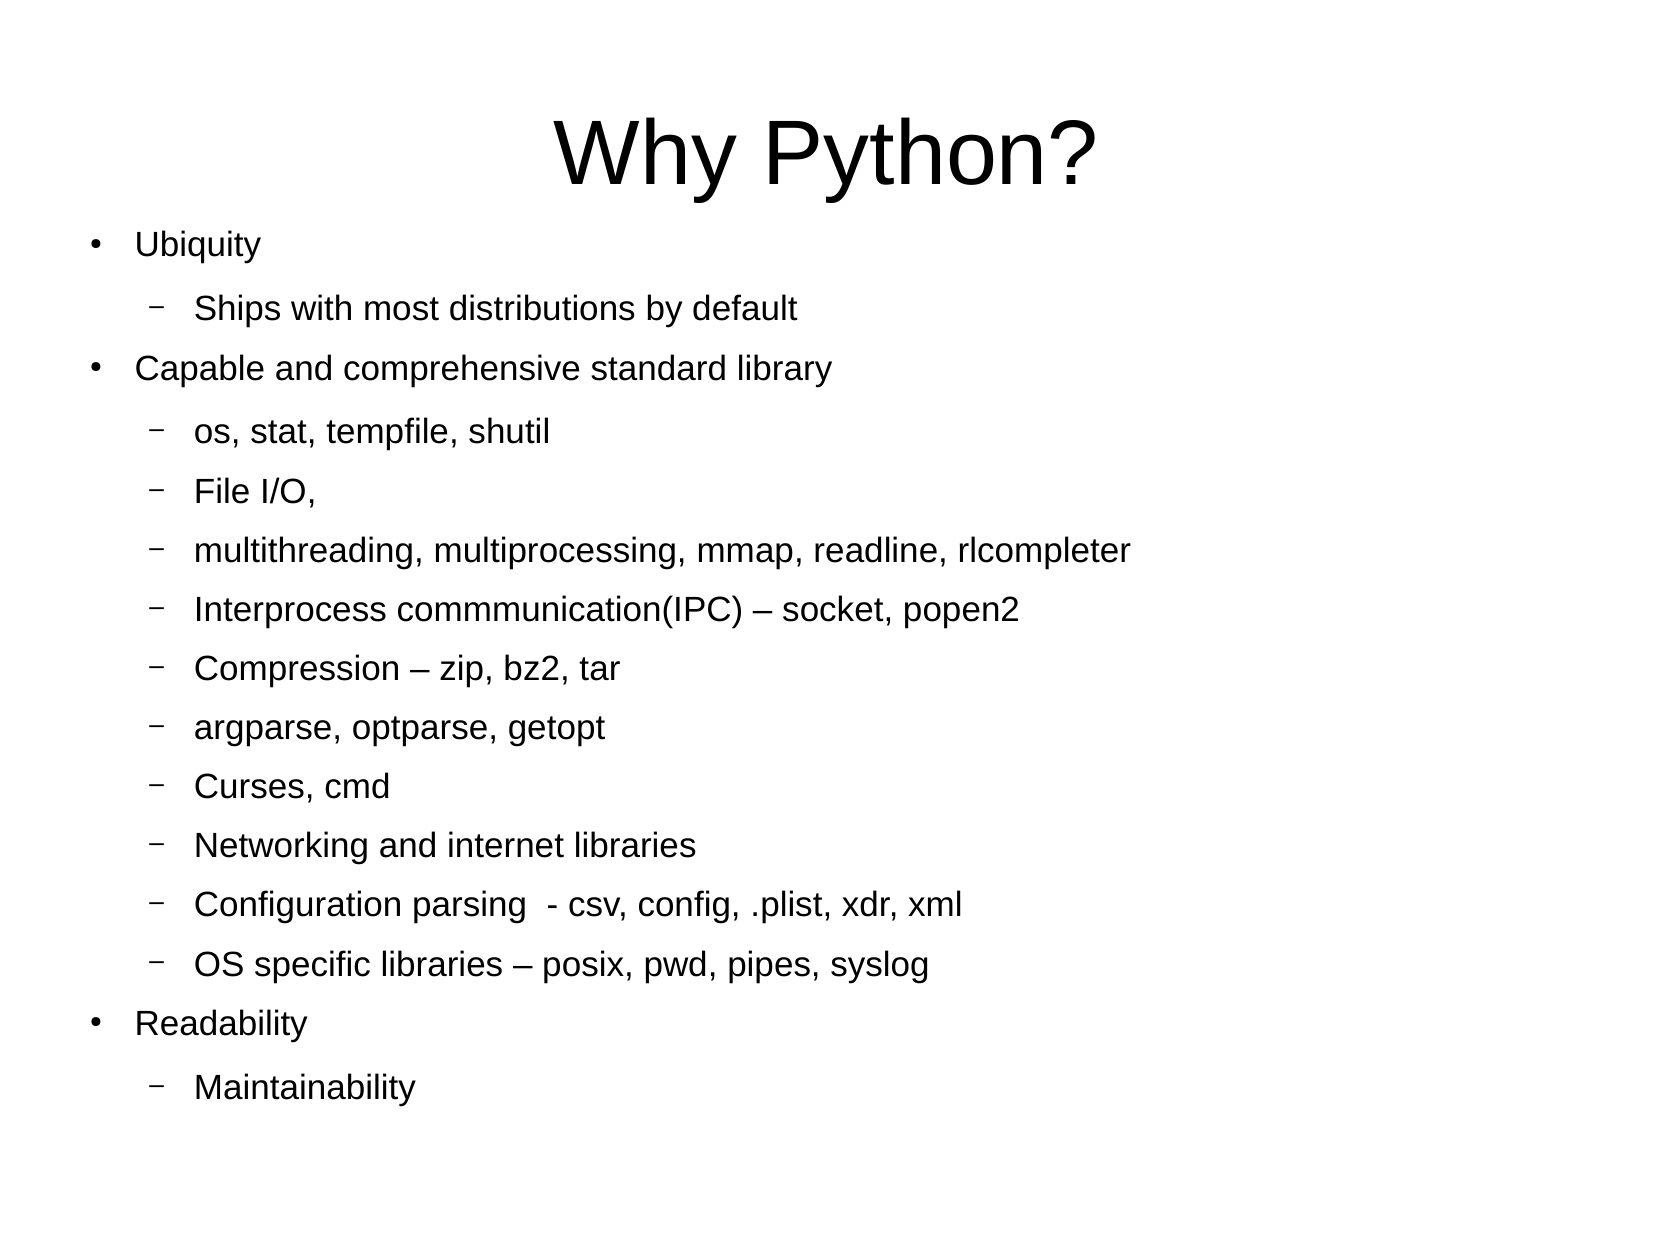

# Why Python?
Ubiquity
Ships with most distributions by default
Capable and comprehensive standard library
os, stat, tempfile, shutil
File I/O,
multithreading, multiprocessing, mmap, readline, rlcompleter
Interprocess commmunication(IPC) – socket, popen2
Compression – zip, bz2, tar
argparse, optparse, getopt
Curses, cmd
Networking and internet libraries
Configuration parsing - csv, config, .plist, xdr, xml
OS specific libraries – posix, pwd, pipes, syslog
Readability
Maintainability